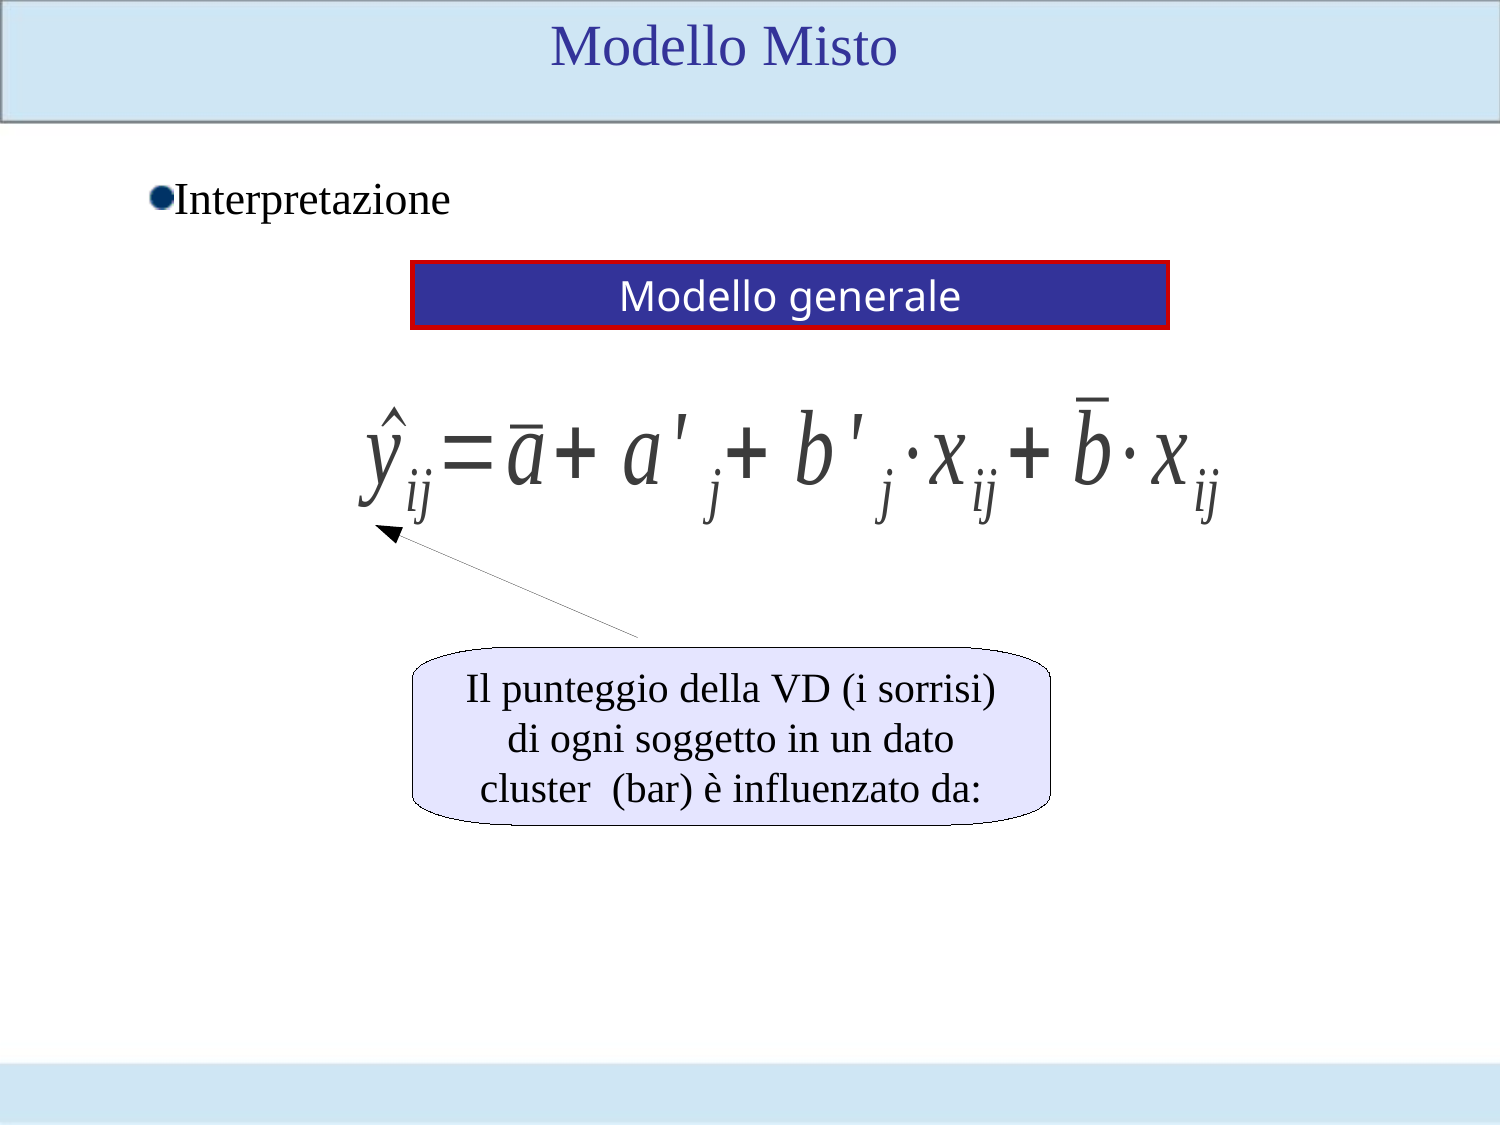

# Modello Misto
Interpretazione
Modello generale
Il punteggio della VD (i sorrisi) di ogni soggetto in un dato cluster (bar) è influenzato da:
28